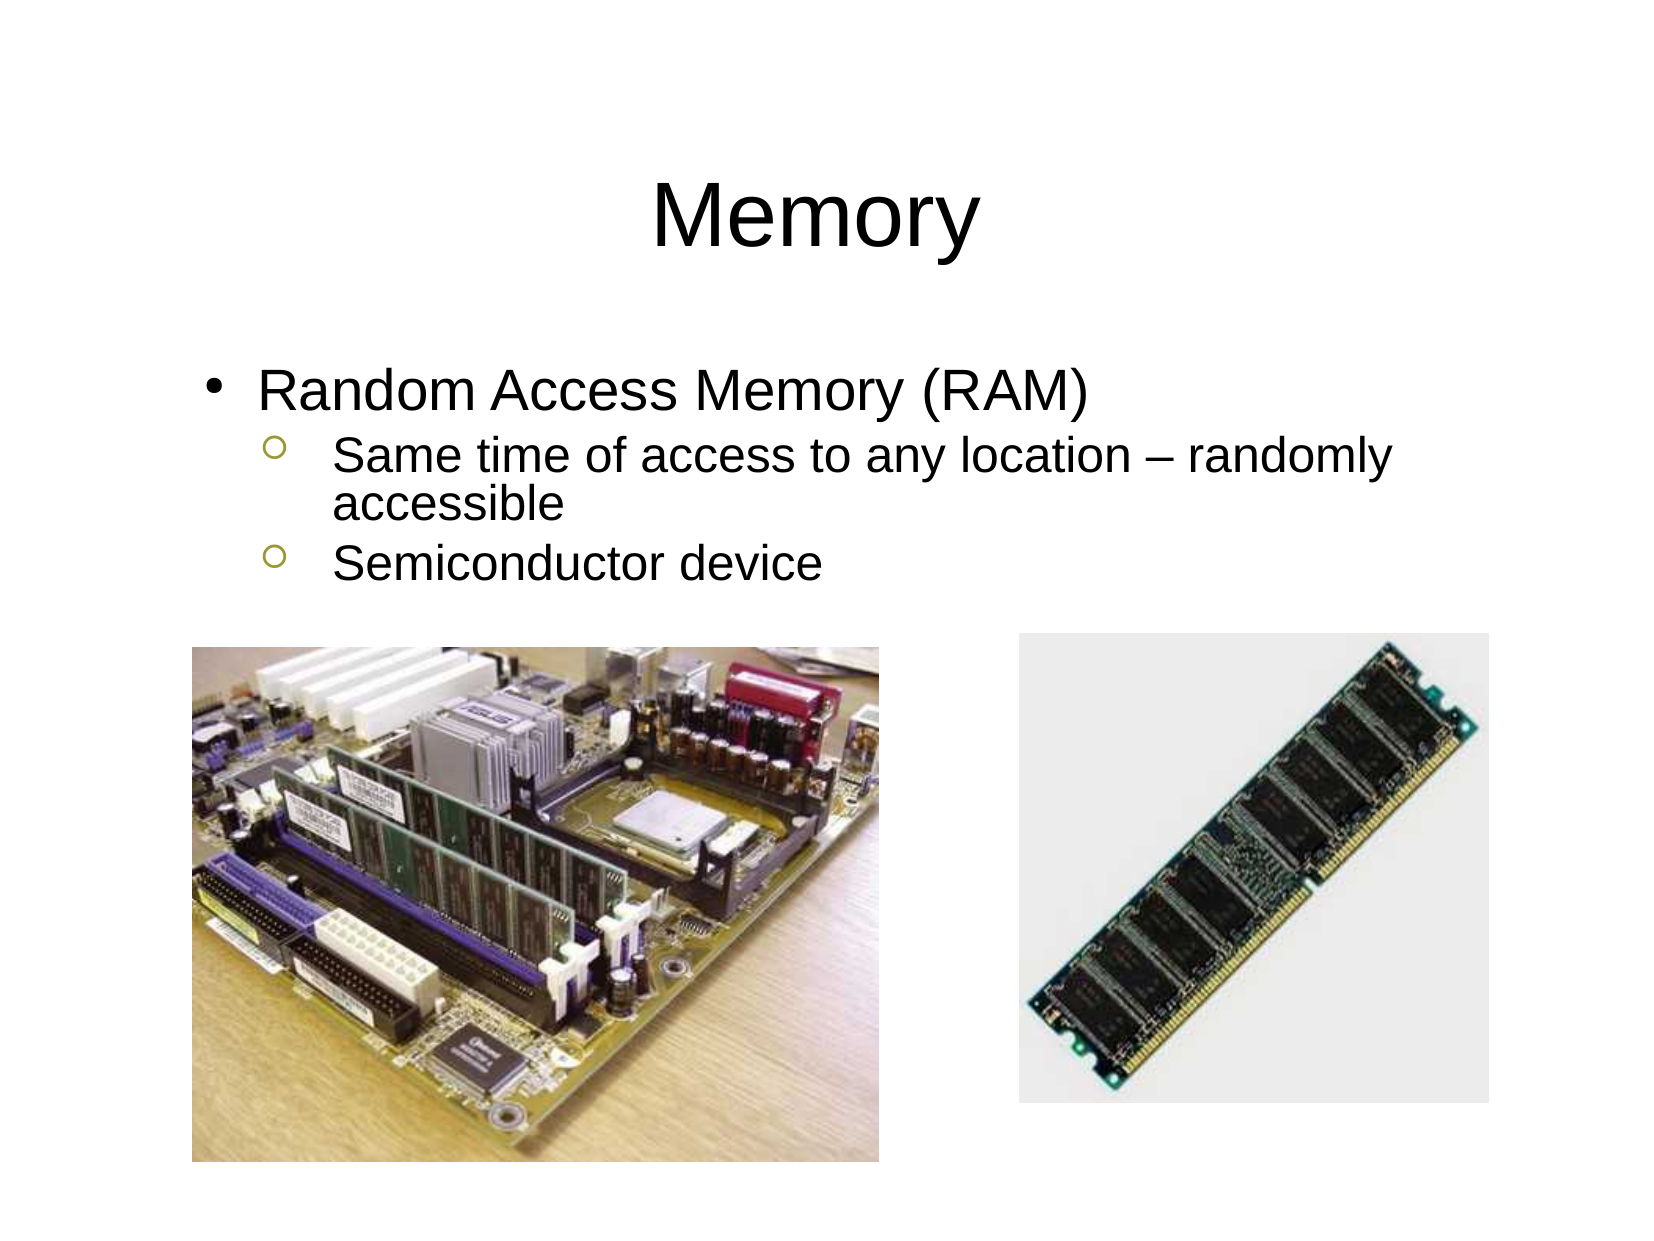

# Memory
Random Access Memory (RAM)
Same time of access to any location – randomly accessible
Semiconductor device